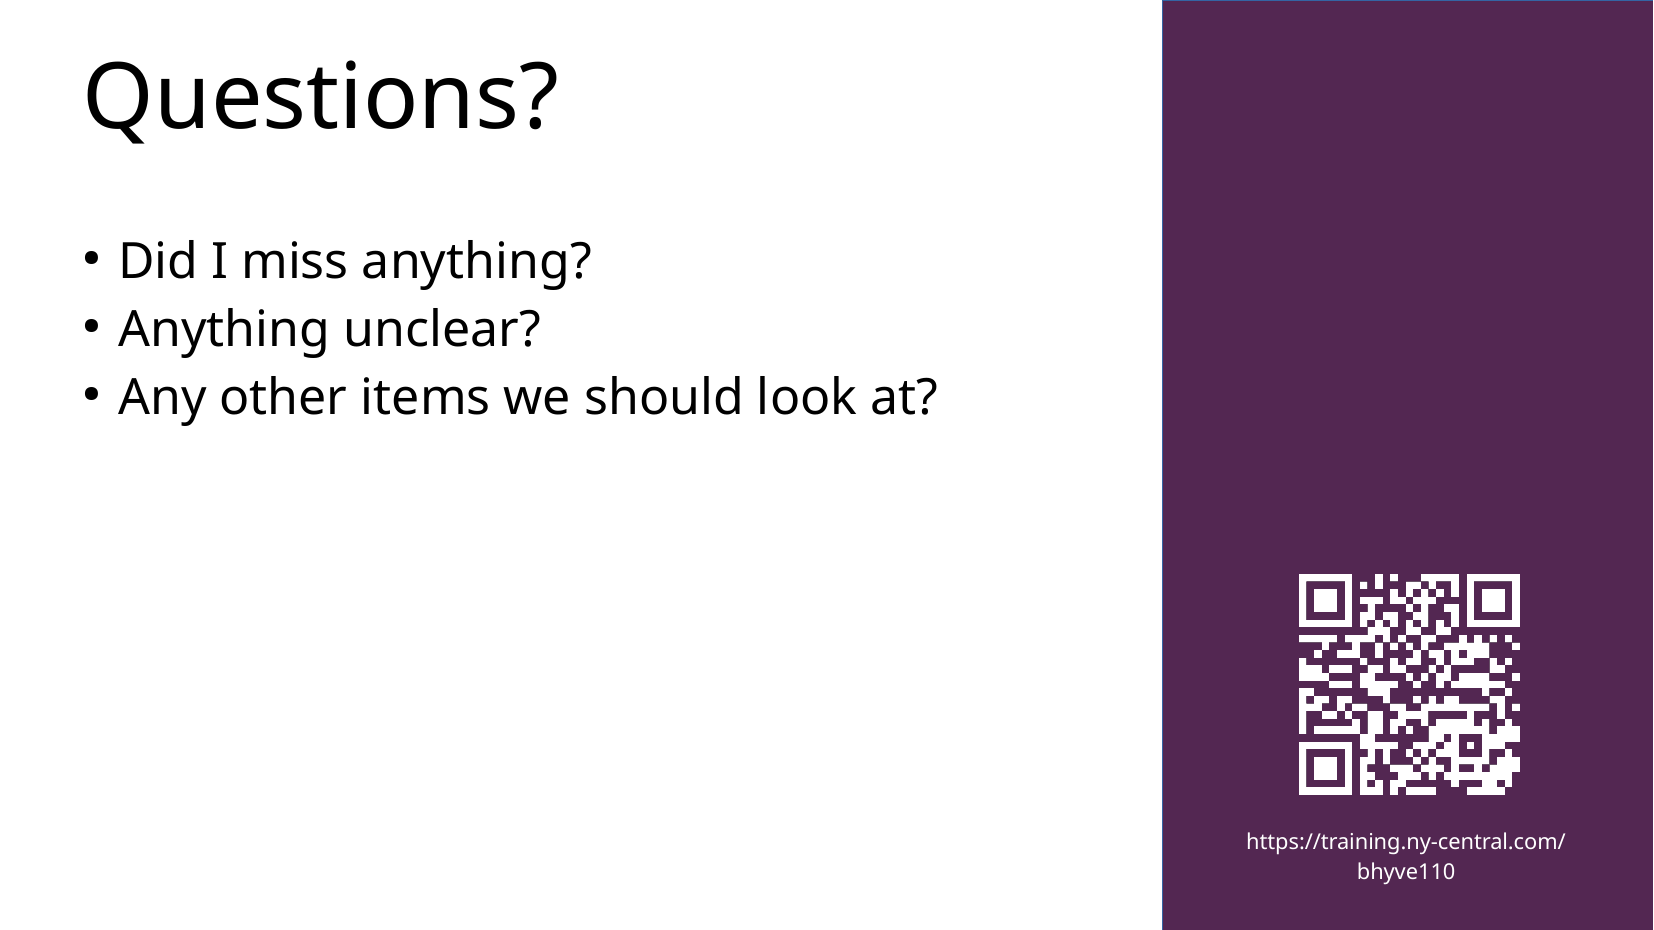

# Questions?
Did I miss anything?
Anything unclear?
Any other items we should look at?
https://training.ny-central.com/bhyve110